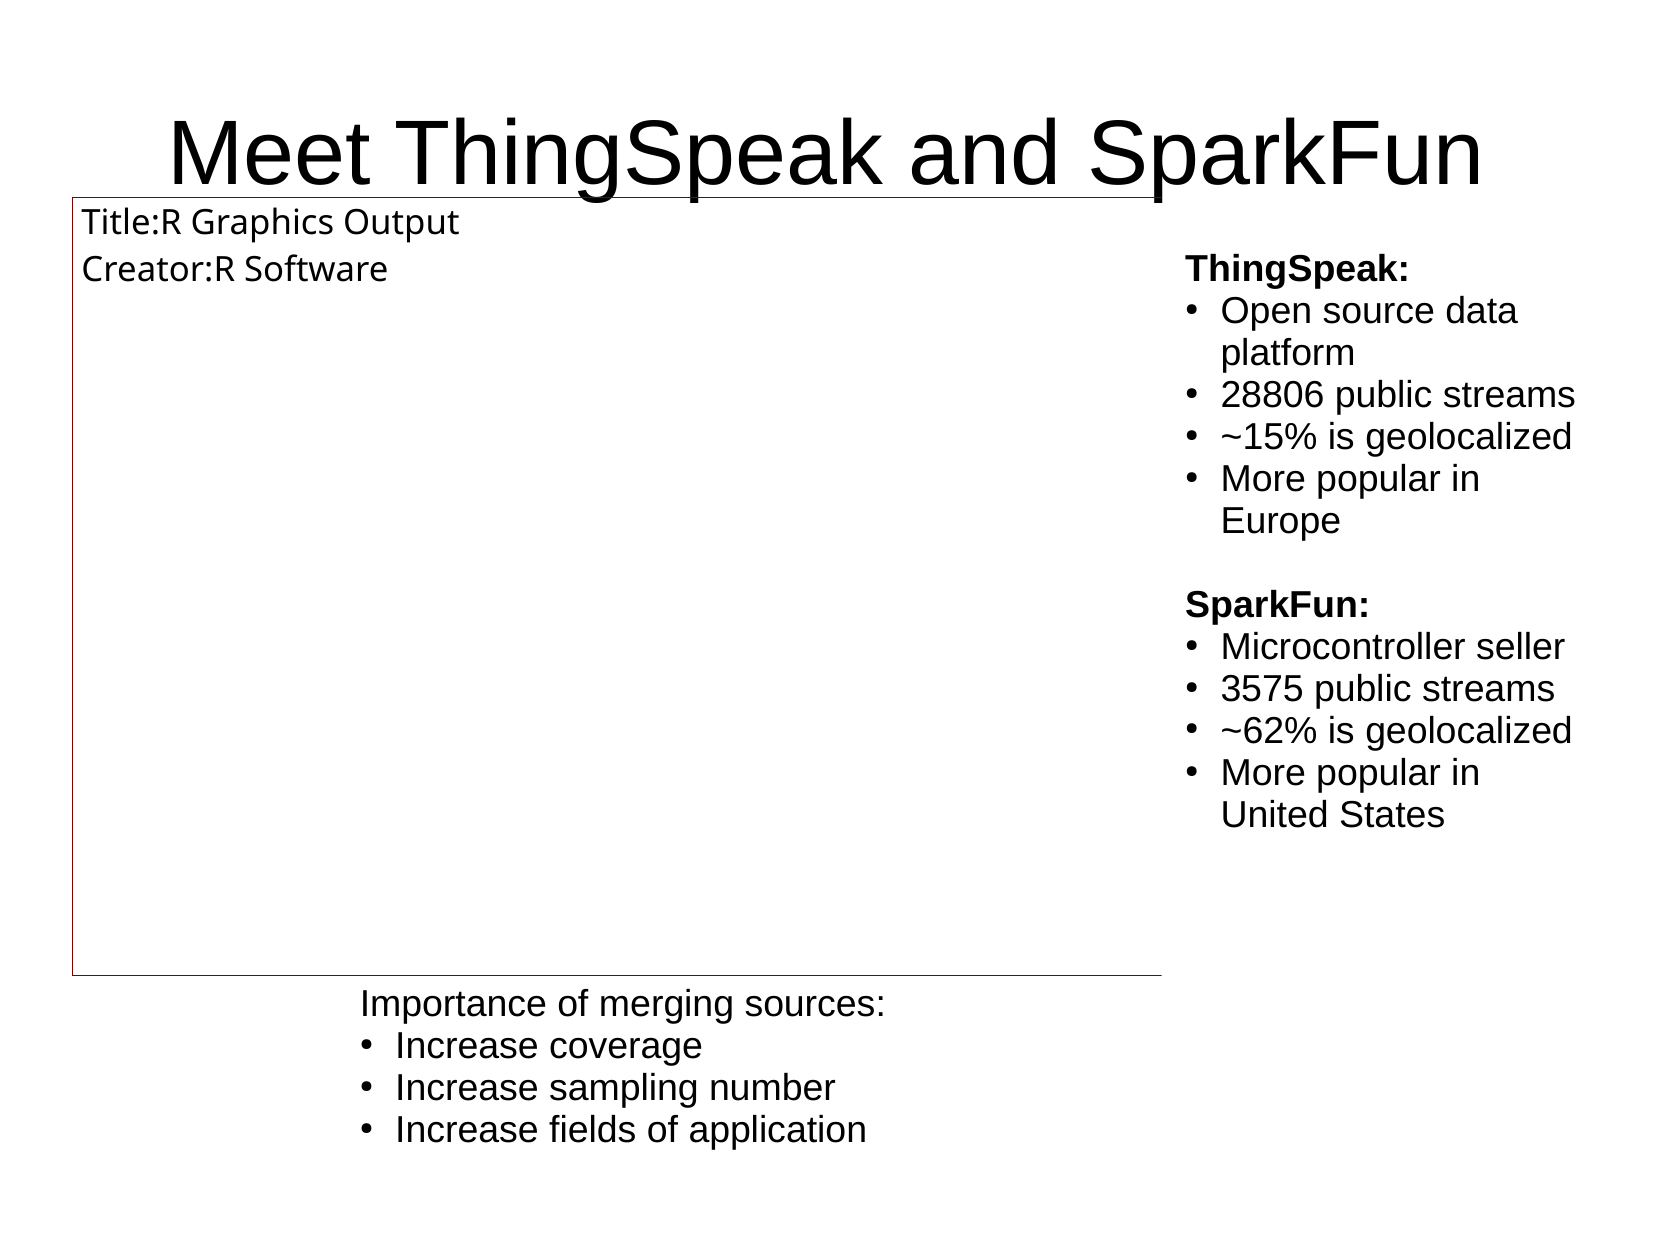

# Meet ThingSpeak and SparkFun
ThingSpeak:
Open source data platform
28806 public streams
~15% is geolocalized
More popular in Europe
SparkFun:
Microcontroller seller
3575 public streams
~62% is geolocalized
More popular in United States
Importance of merging sources:
Increase coverage
Increase sampling number
Increase fields of application